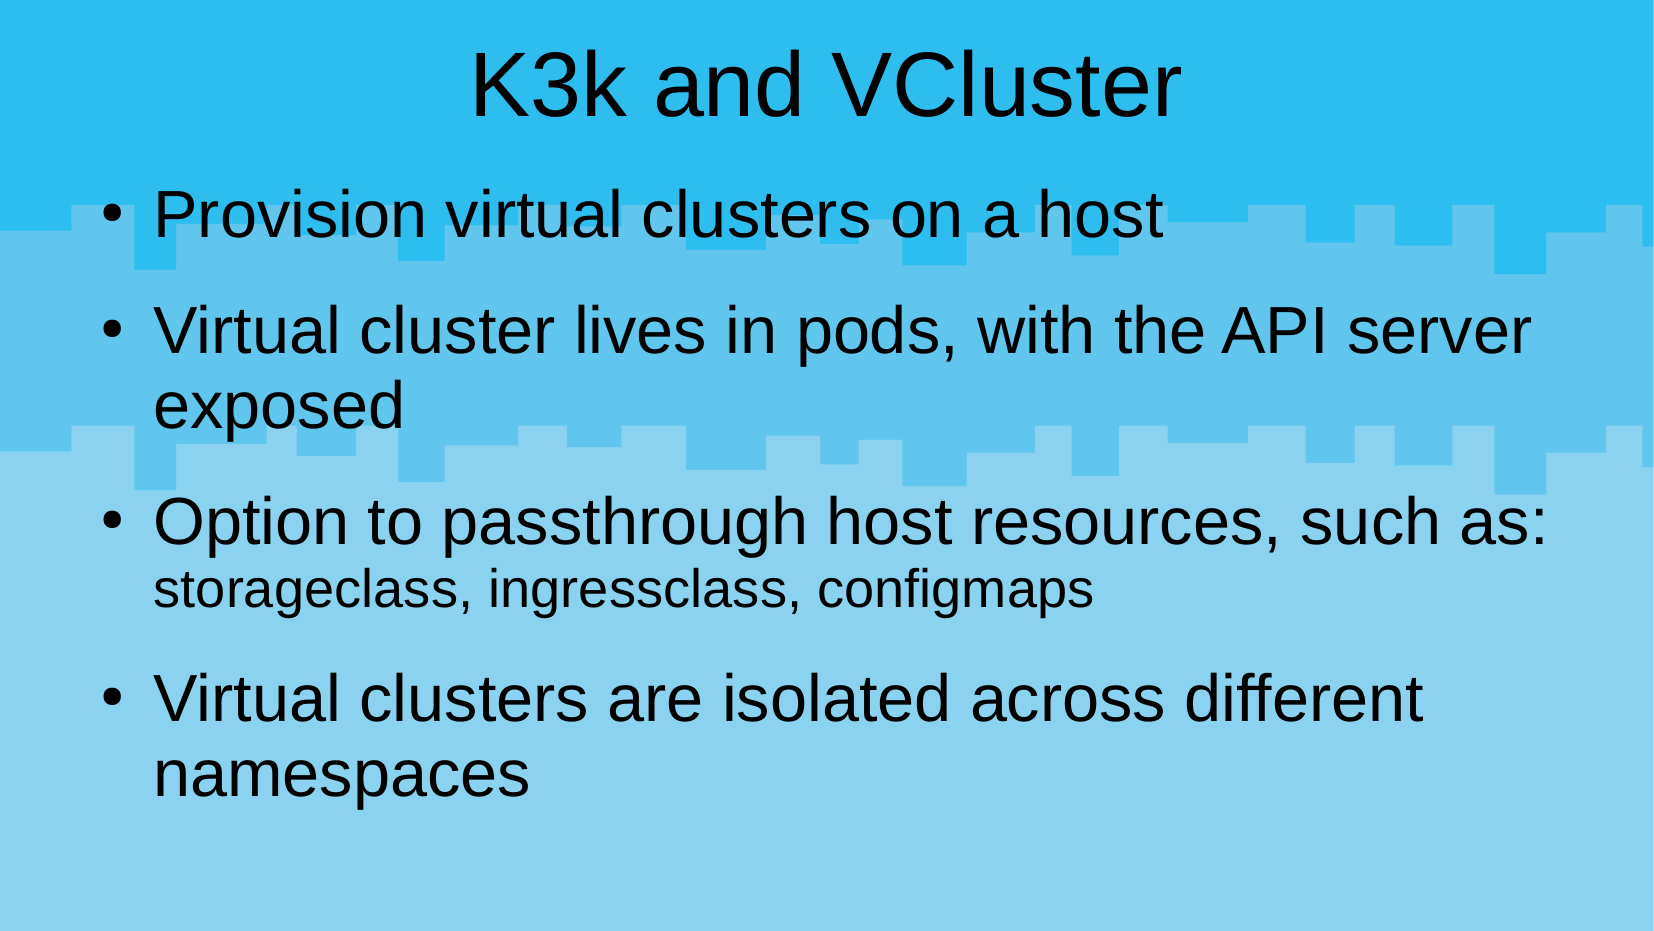

# K3k and VCluster
Provision virtual clusters on a host
Virtual cluster lives in pods, with the API server exposed
Option to passthrough host resources, such as:
storageclass, ingressclass, configmaps
Virtual clusters are isolated across different namespaces